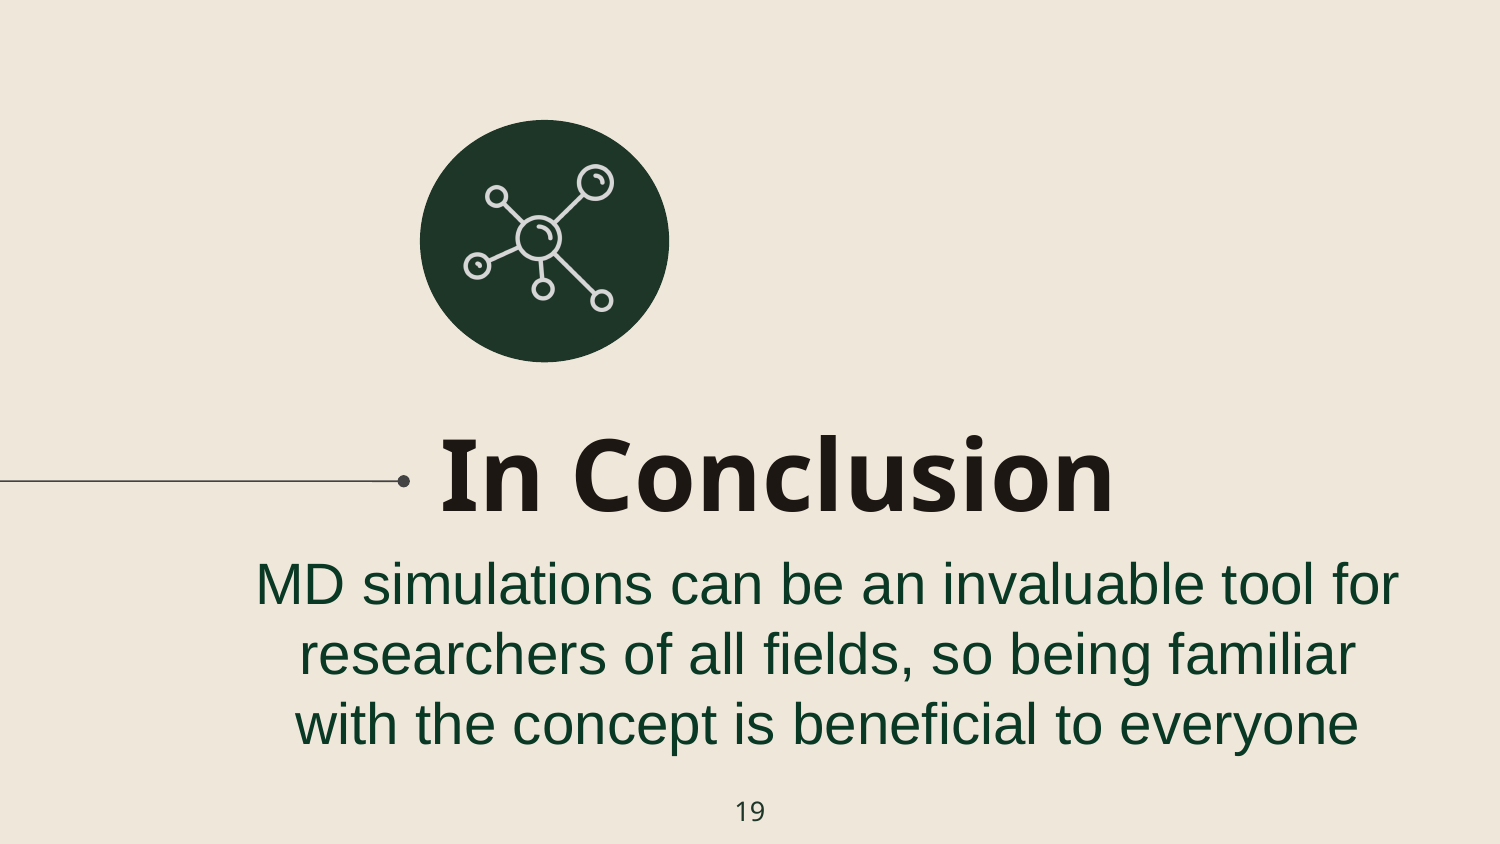

# In Conclusion
MD simulations can be an invaluable tool for researchers of all fields, so being familiar with the concept is beneficial to everyone